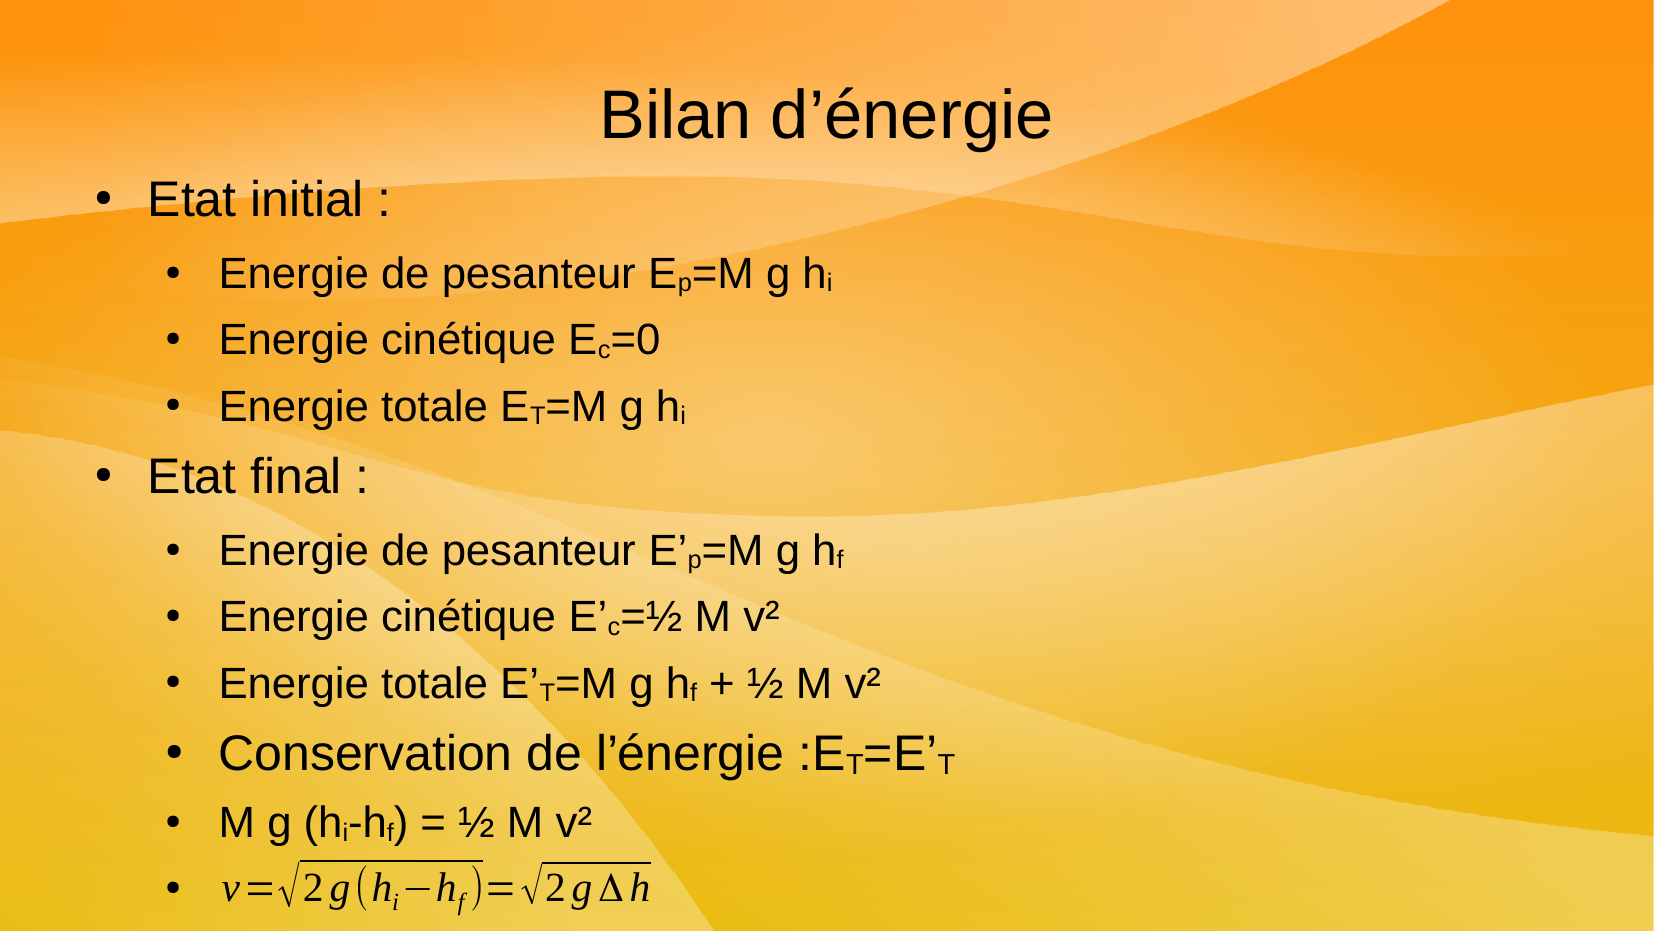

# Bilan d’énergie
Etat initial :
Energie de pesanteur Ep=M g hi
Energie cinétique Ec=0
Energie totale ET=M g hi
Etat final :
Energie de pesanteur E’p=M g hf
Energie cinétique E’c=½ M v²
Energie totale E’T=M g hf + ½ M v²
Conservation de l’énergie :ET=E’T
M g (hi-hf) = ½ M v²